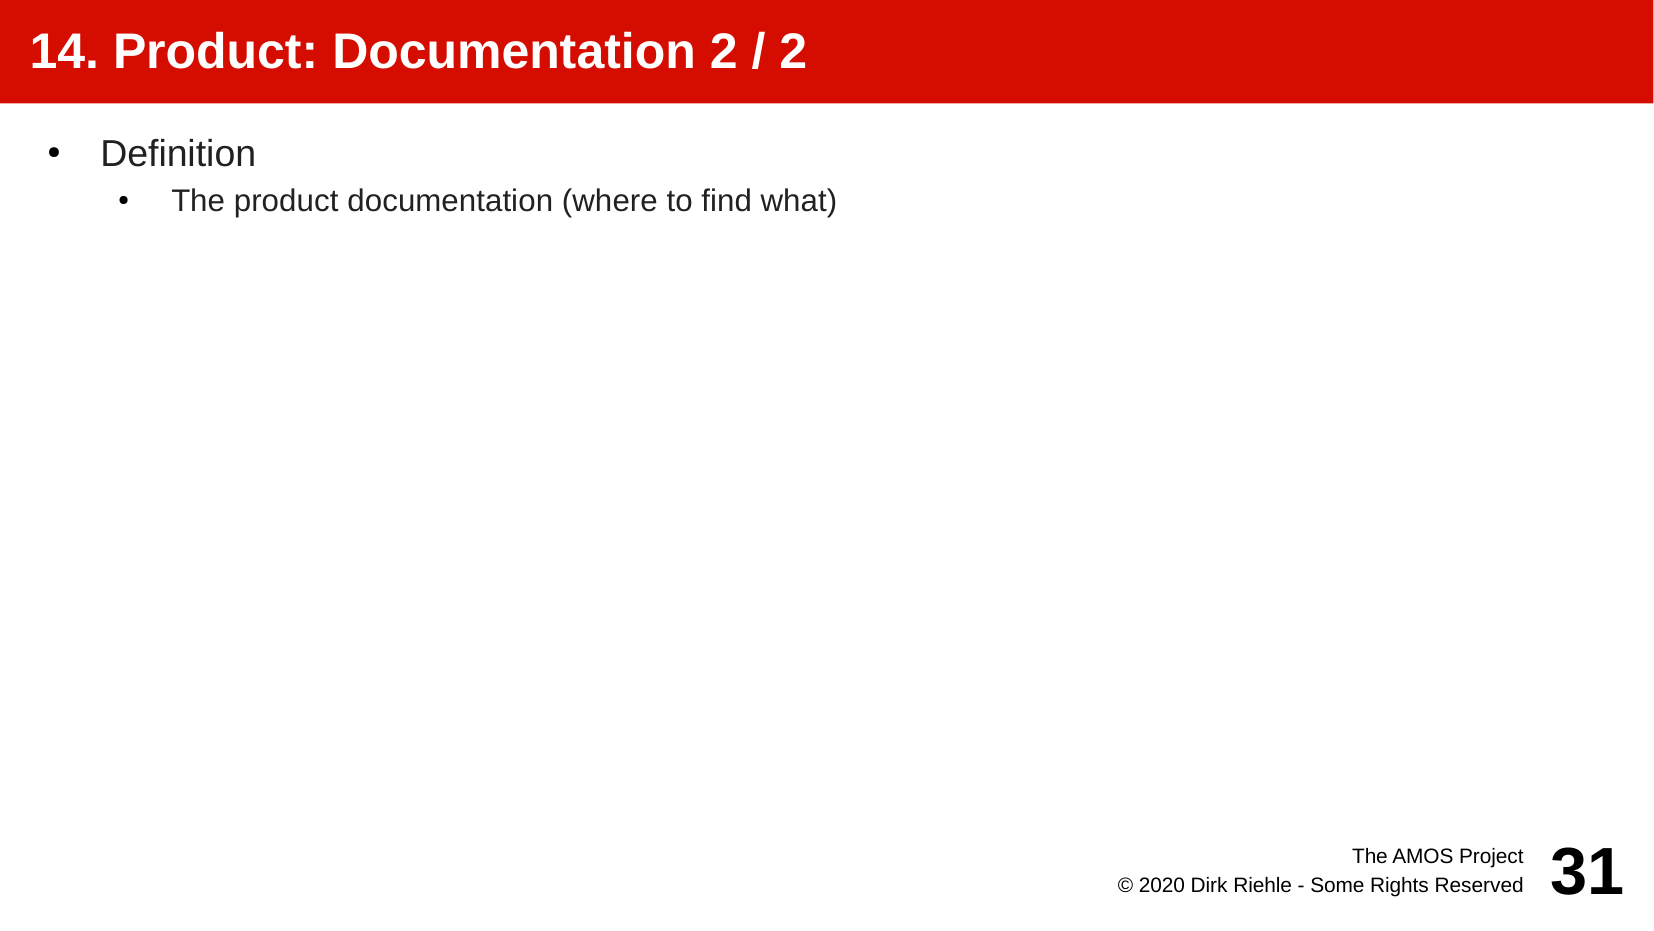

# 14. Product: Documentation 2 / 2
Definition
The product documentation (where to find what)
The AMOS Project
31
© 2020 Dirk Riehle - Some Rights Reserved